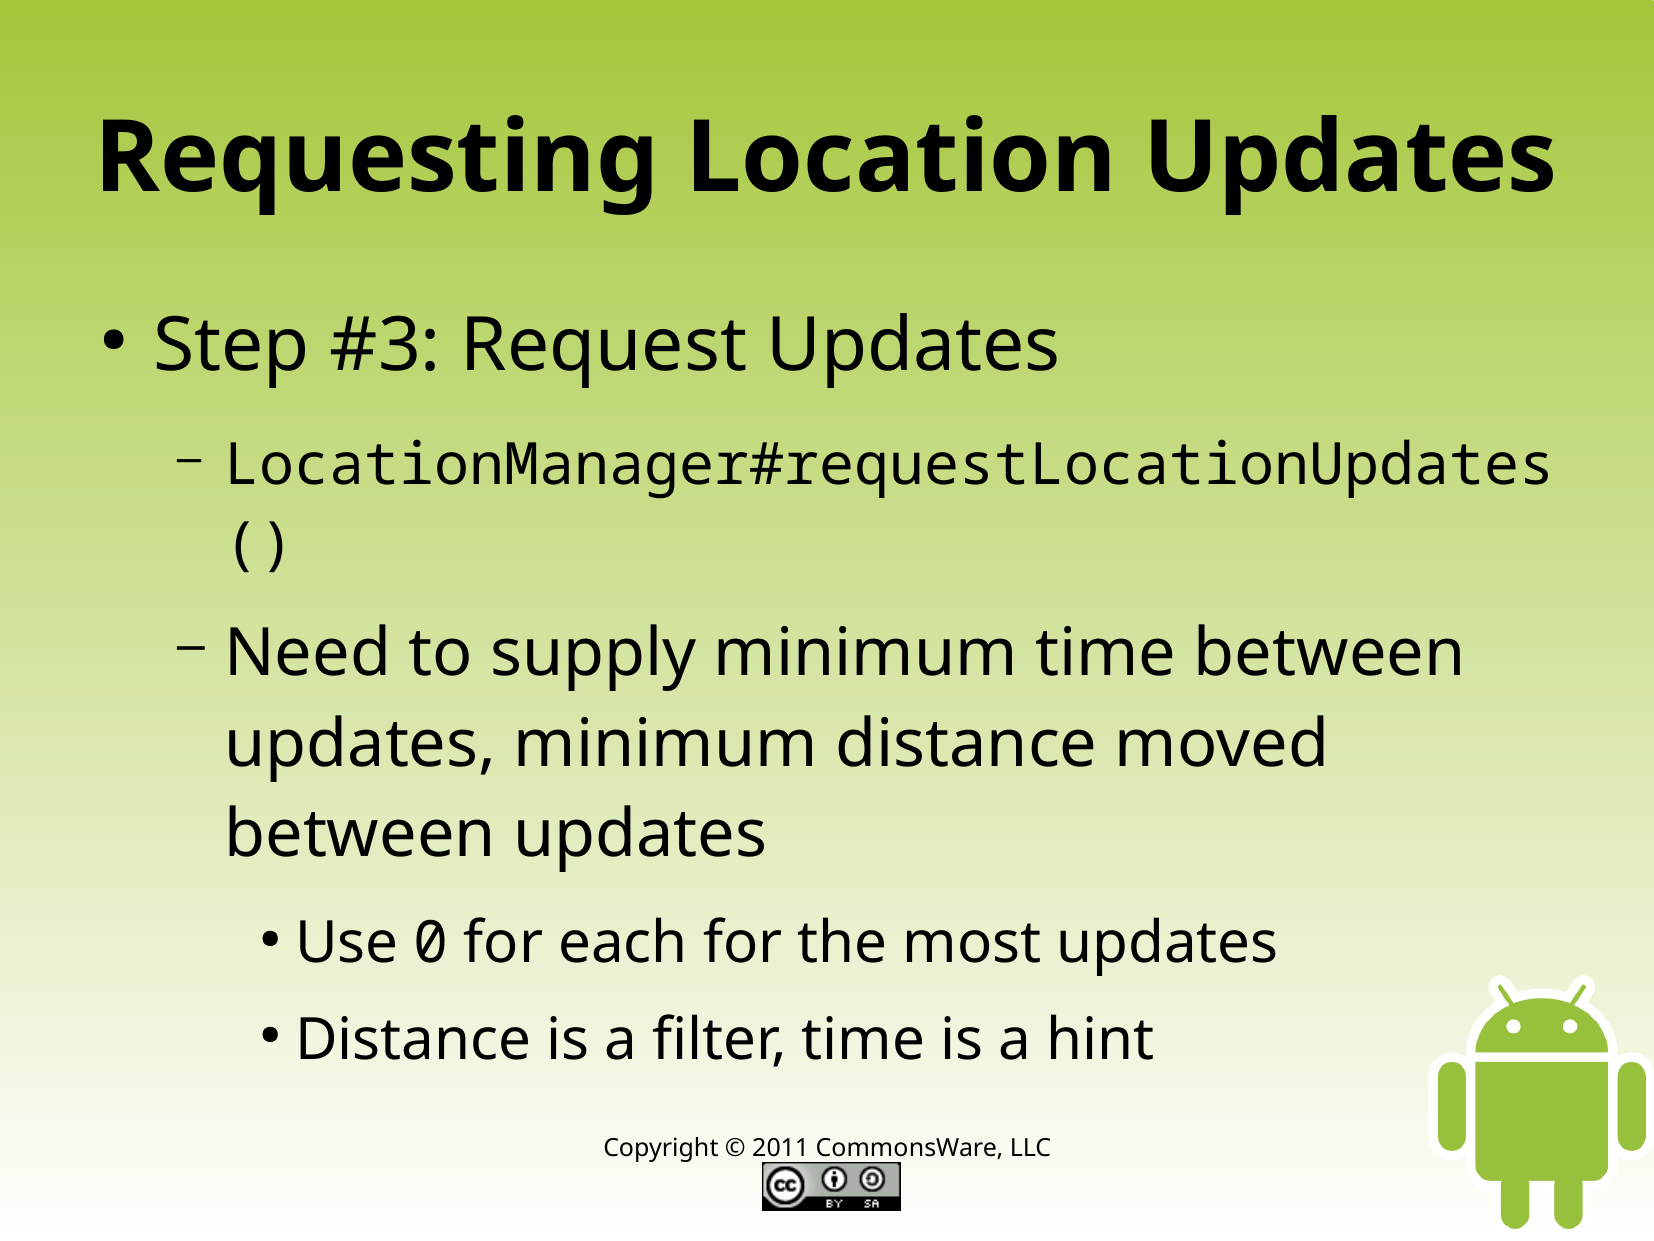

# Requesting Location Updates
Step #3: Request Updates
LocationManager#requestLocationUpdates()
Need to supply minimum time between updates, minimum distance moved between updates
Use 0 for each for the most updates
Distance is a filter, time is a hint